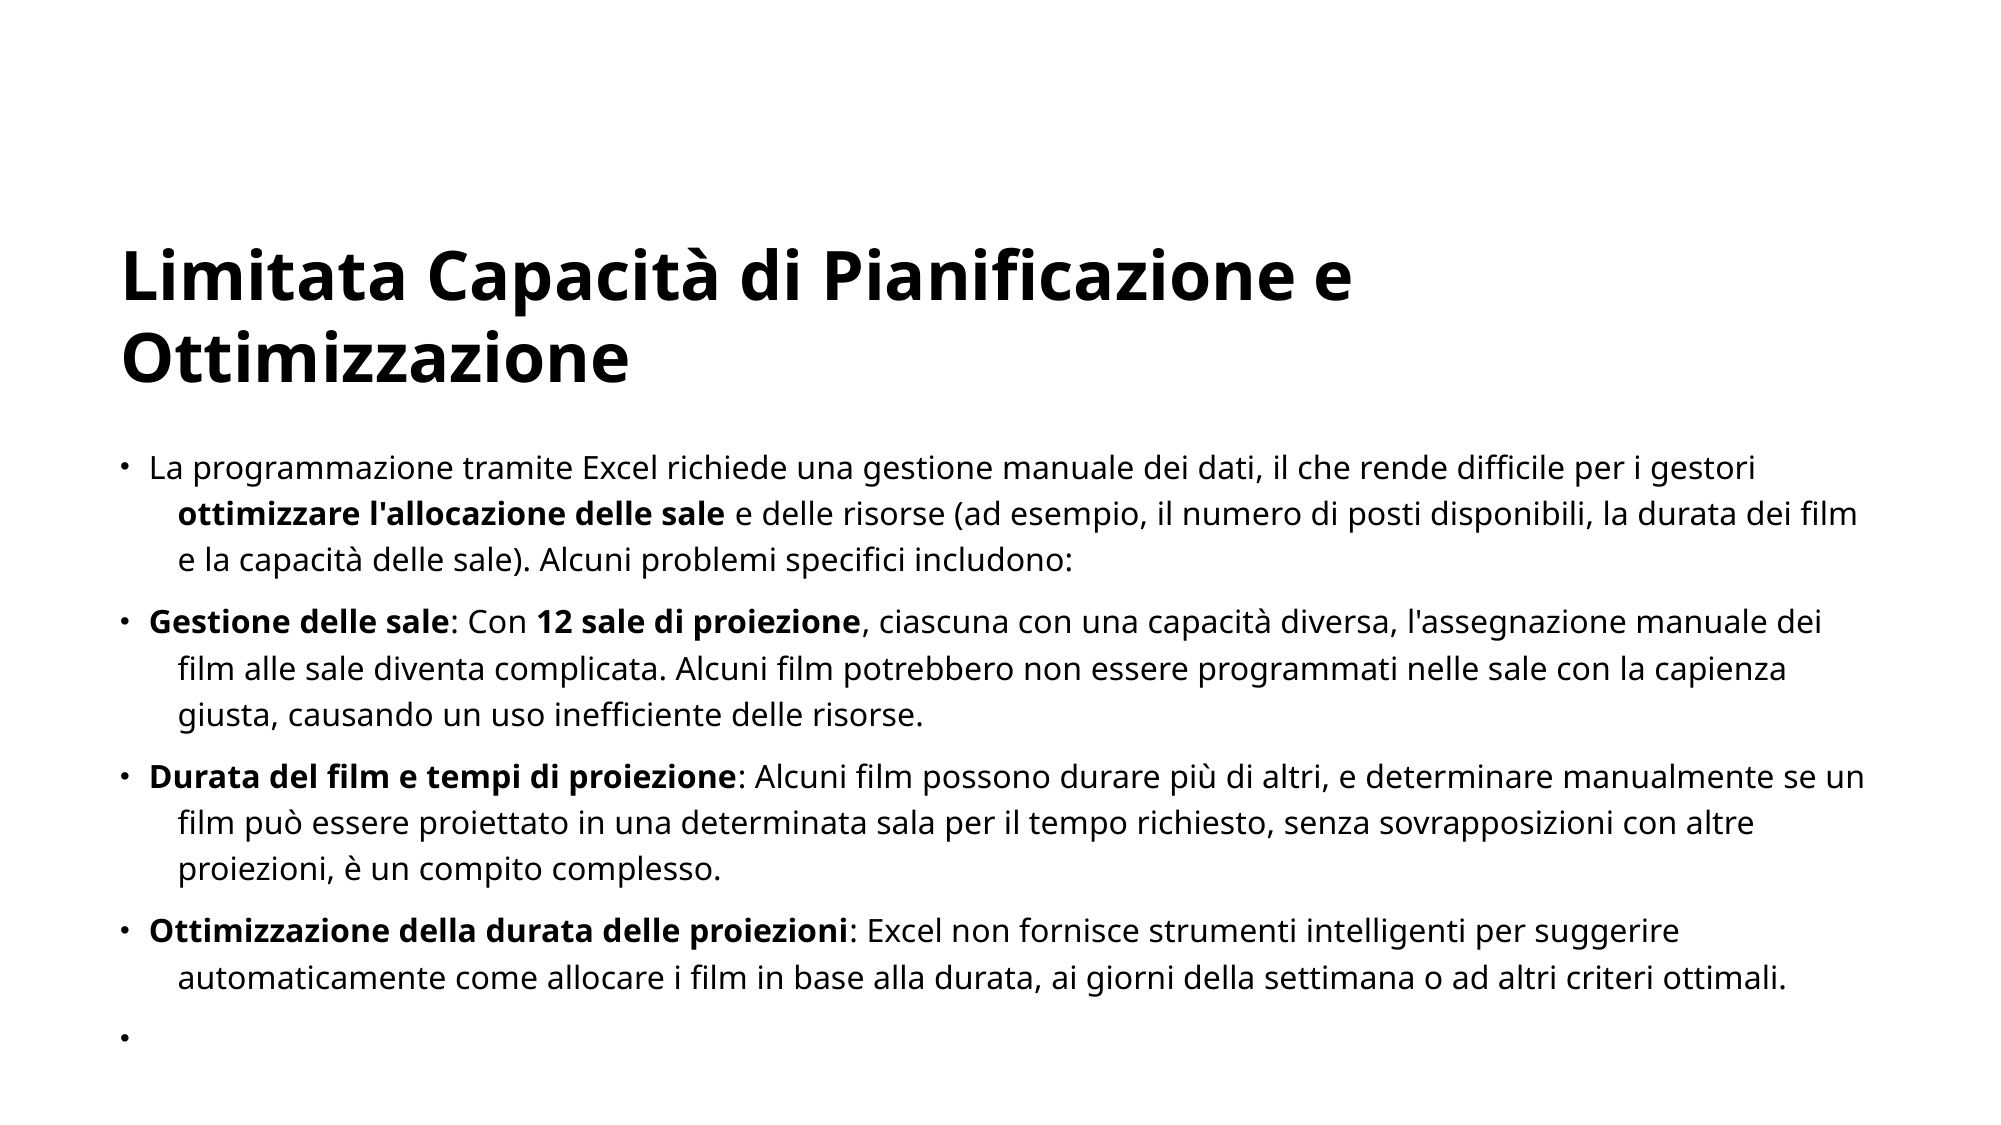

# Limitata Capacità di Pianificazione e Ottimizzazione
La programmazione tramite Excel richiede una gestione manuale dei dati, il che rende difficile per i gestori ottimizzare l'allocazione delle sale e delle risorse (ad esempio, il numero di posti disponibili, la durata dei film e la capacità delle sale). Alcuni problemi specifici includono:
Gestione delle sale: Con 12 sale di proiezione, ciascuna con una capacità diversa, l'assegnazione manuale dei film alle sale diventa complicata. Alcuni film potrebbero non essere programmati nelle sale con la capienza giusta, causando un uso inefficiente delle risorse.
Durata del film e tempi di proiezione: Alcuni film possono durare più di altri, e determinare manualmente se un film può essere proiettato in una determinata sala per il tempo richiesto, senza sovrapposizioni con altre proiezioni, è un compito complesso.
Ottimizzazione della durata delle proiezioni: Excel non fornisce strumenti intelligenti per suggerire automaticamente come allocare i film in base alla durata, ai giorni della settimana o ad altri criteri ottimali.